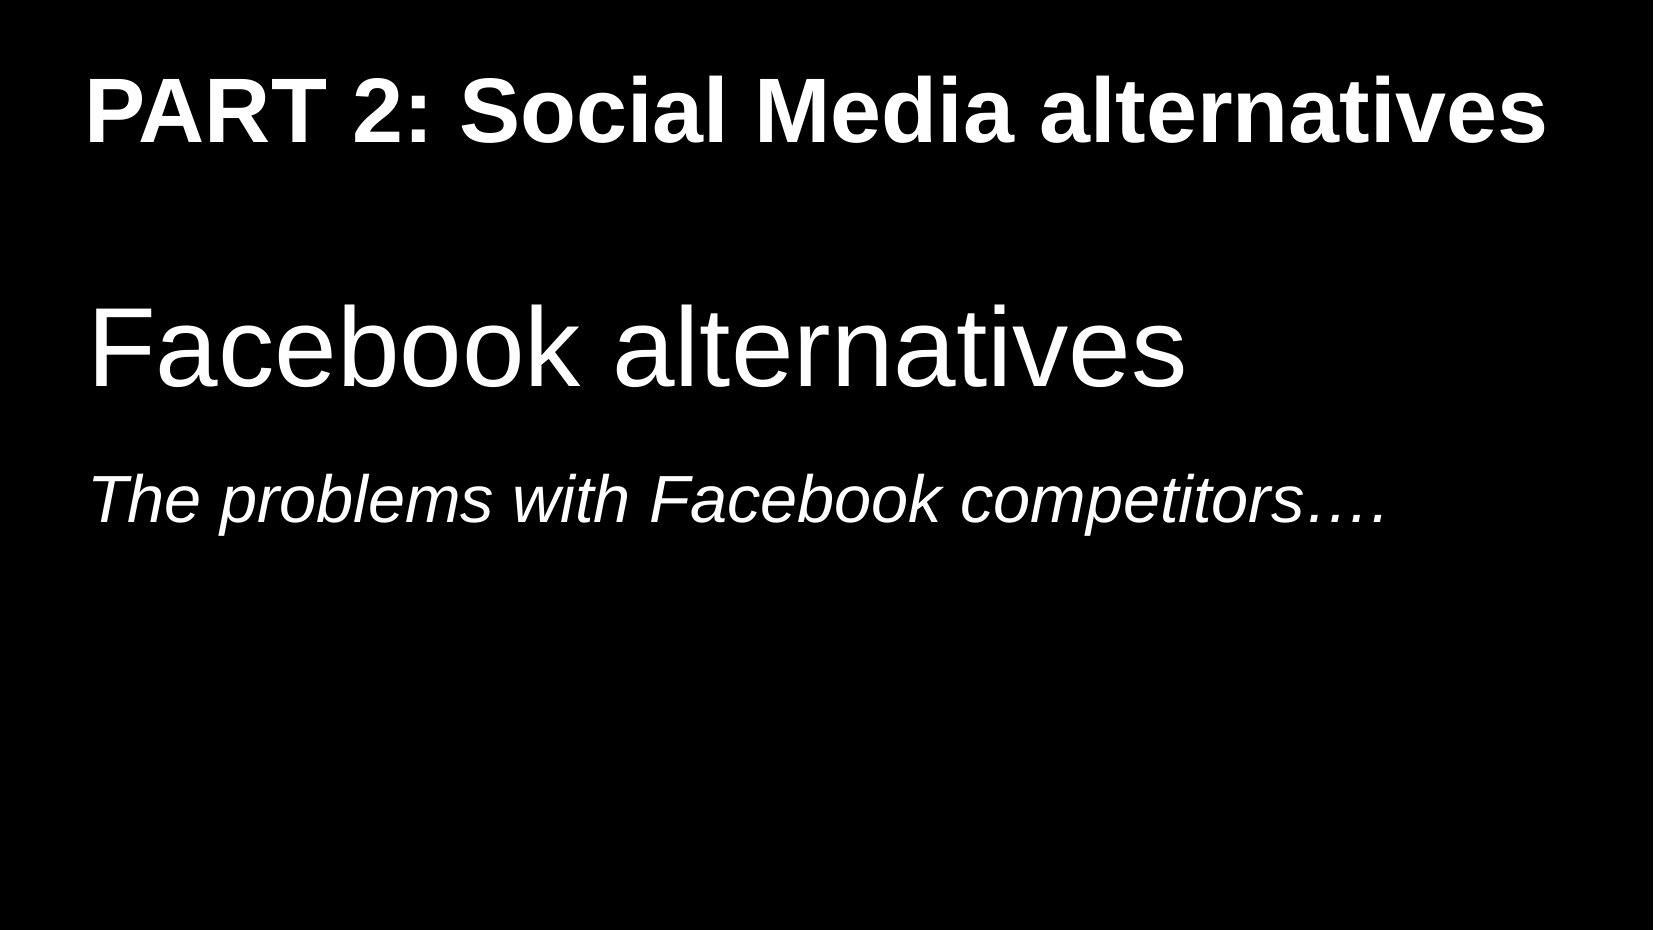

# PART 2: Social Media alternatives
Facebook alternatives
The problems with Facebook competitors….